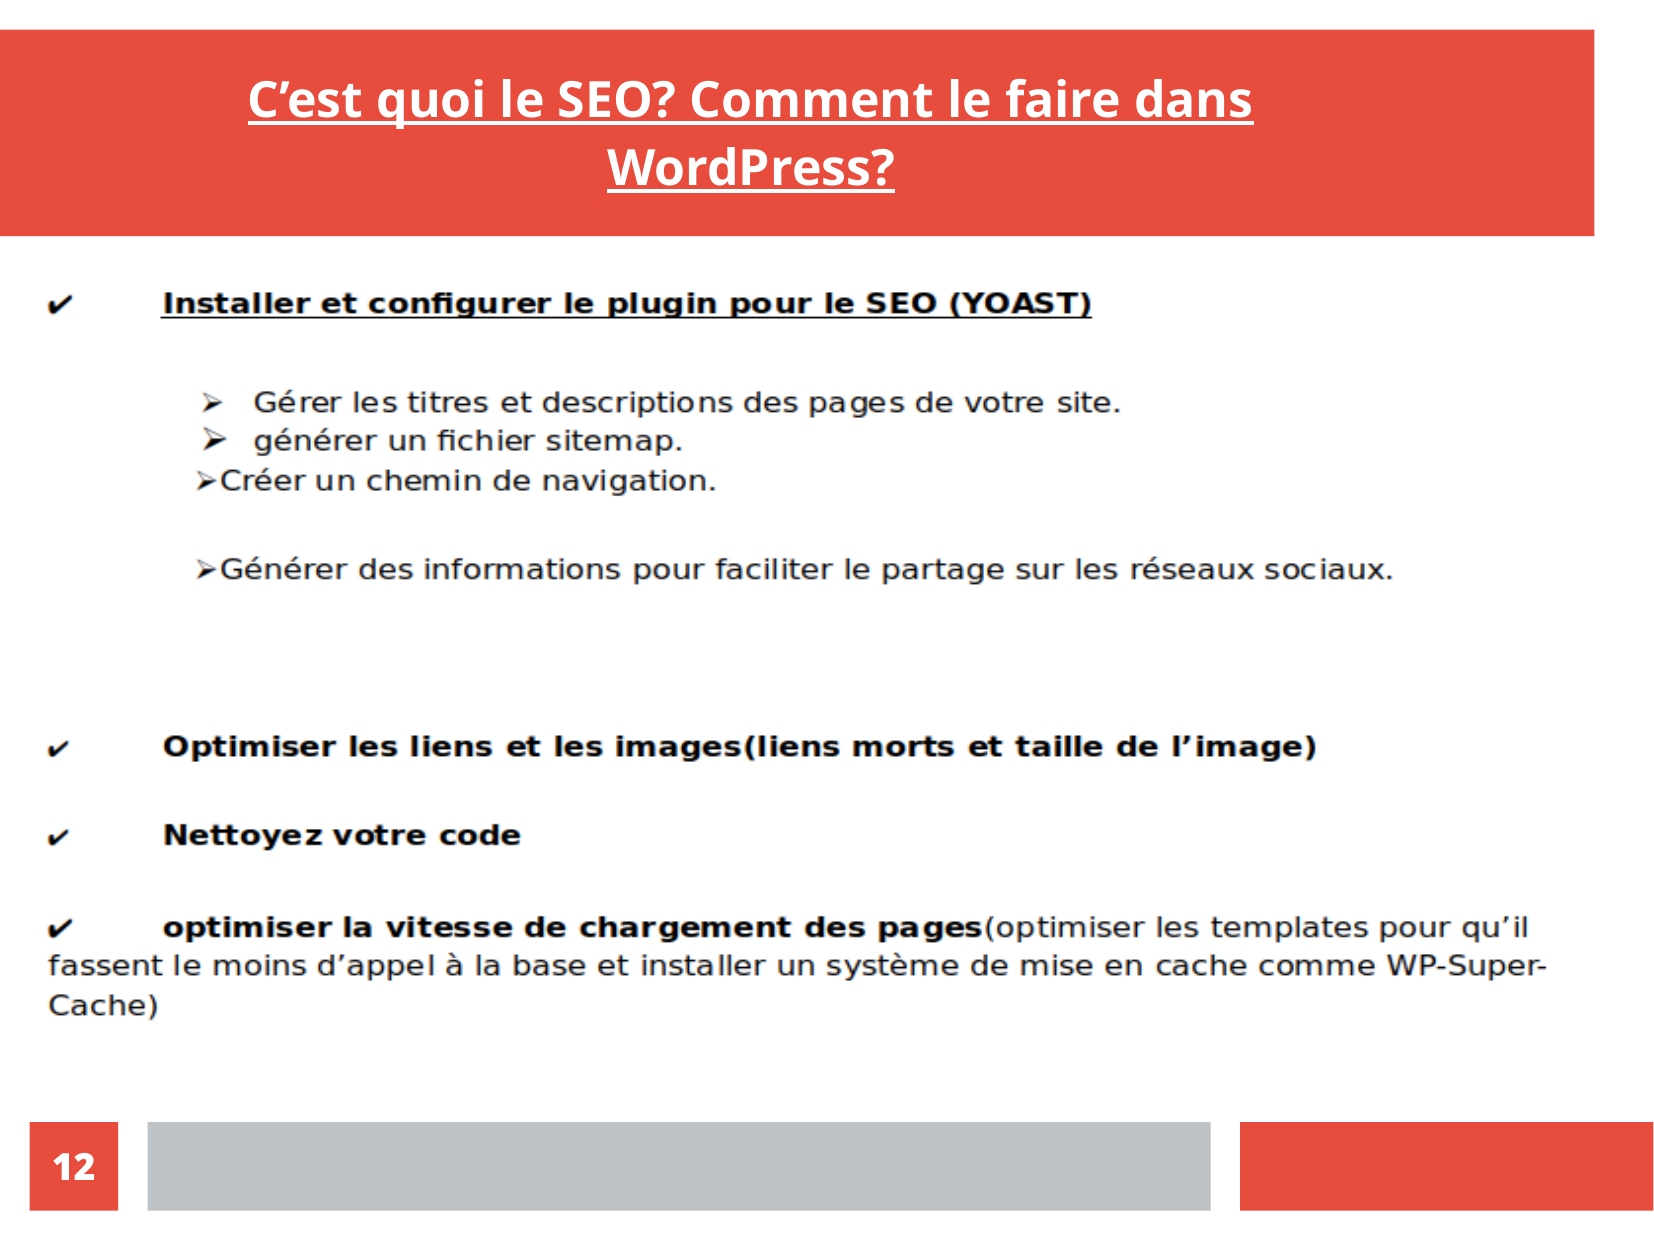

# C’est quoi le SEO? Comment le faire dans WordPress?
Définition
SEO :Search Engine Optimization
Référencement naturel:ensemble de technique utilisé pour optimiser notre site web afin d’améliorer notre position lors des recherche faites dans les moteurs de recherches comme Google.
Comment le faire dans Wordpress
12